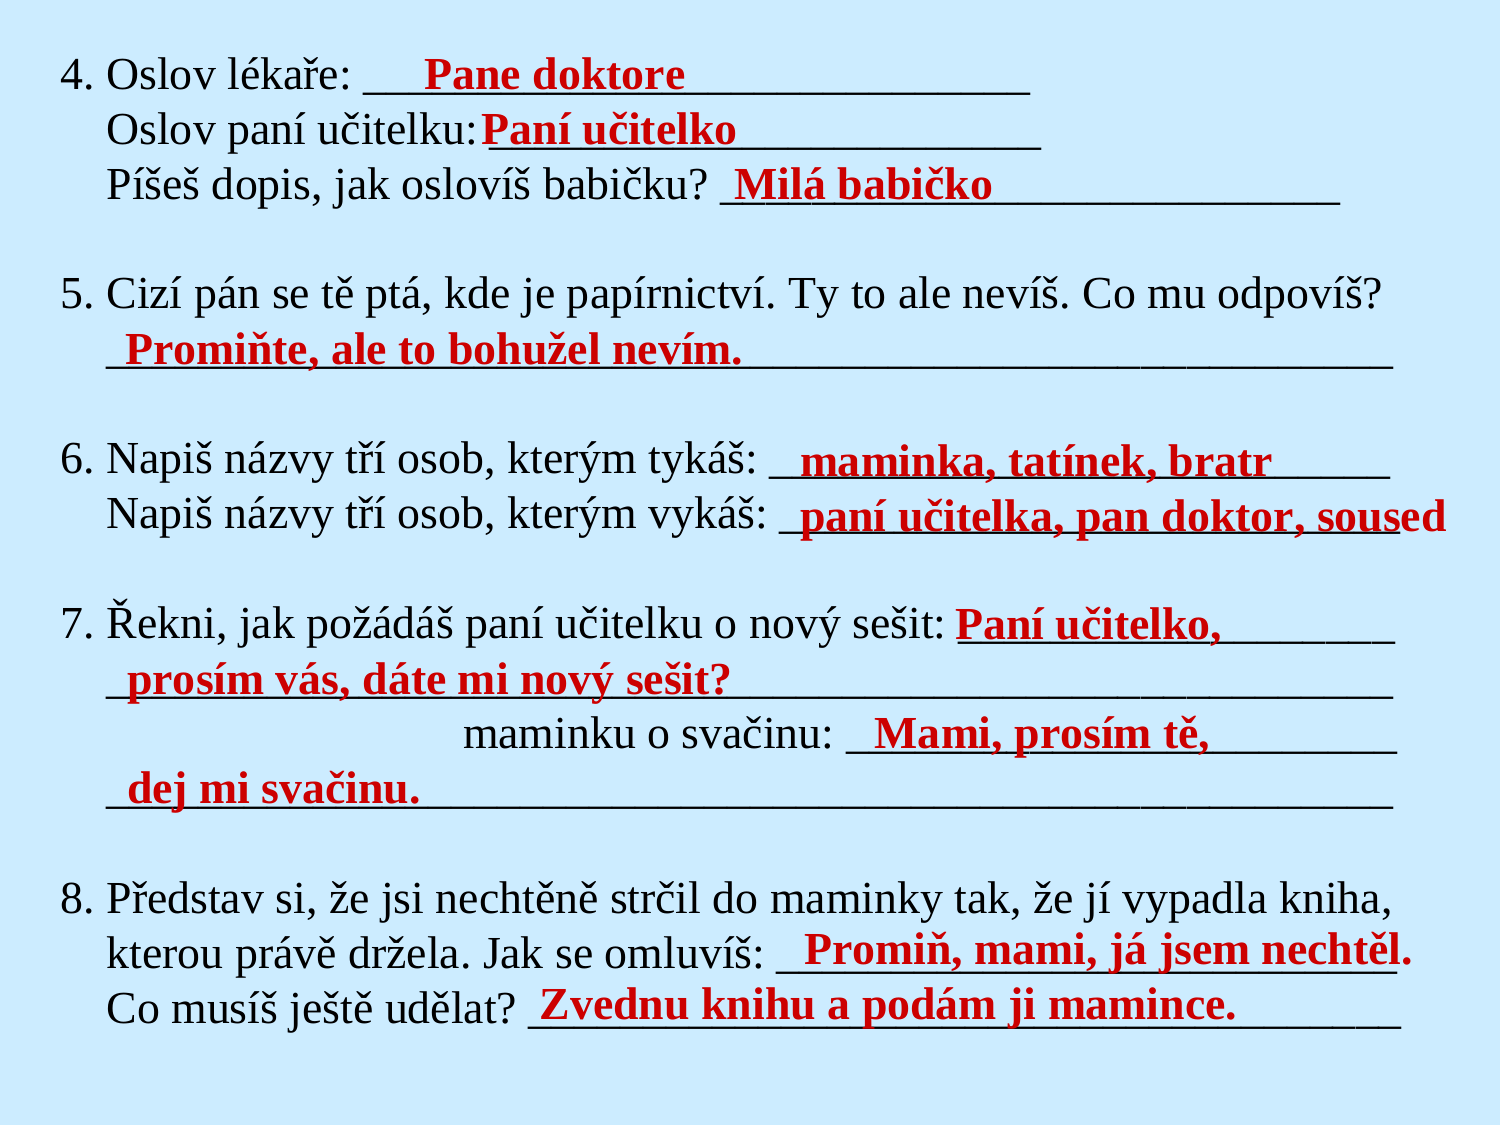

4. Oslov lékaře: _____________________________
 Oslov paní učitelku: ________________________
 Píšeš dopis, jak oslovíš babičku? ___________________________
5. Cizí pán se tě ptá, kde je papírnictví. Ty to ale nevíš. Co mu odpovíš?
 ________________________________________________________
6. Napiš názvy tří osob, kterým tykáš: ___________________________
 Napiš názvy tří osob, kterým vykáš: ___________________________
7. Řekni, jak požádáš paní učitelku o nový sešit: ___________________
 ________________________________________________________
 maminku o svačinu: ________________________
 ________________________________________________________
8. Představ si, že jsi nechtěně strčil do maminky tak, že jí vypadla kniha,
 kterou právě držela. Jak se omluvíš: ___________________________
 Co musíš ještě udělat? ______________________________________
Pane doktore
 Paní učitelko
 Milá babičko
Promiňte, ale to bohužel nevím.
maminka, tatínek, bratr
paní učitelka, pan doktor, soused
 Paní učitelko,
prosím vás, dáte mi nový sešit?
 Mami, prosím tě,
dej mi svačinu.
 Promiň, mami, já jsem nechtěl.
Zvednu knihu a podám ji mamince.